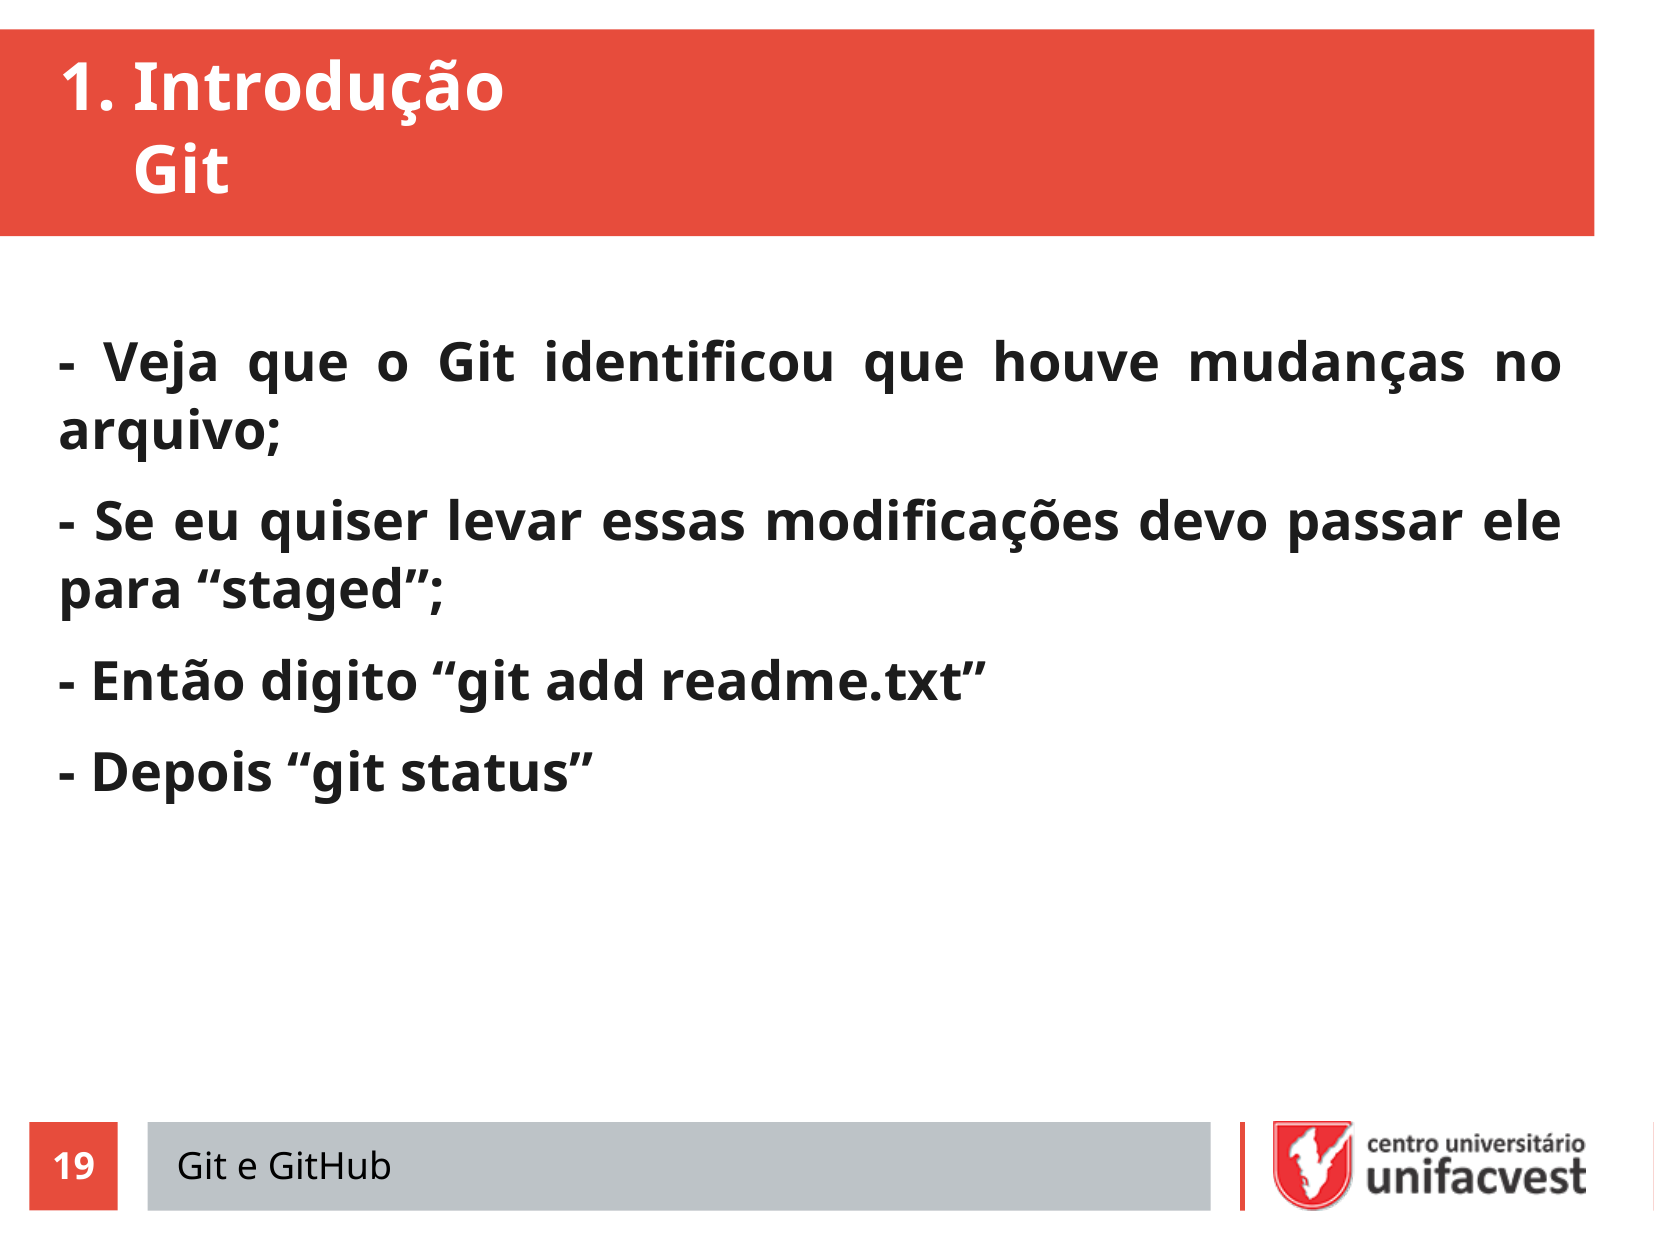

# 1. Introdução Git
- Veja que o Git identificou que houve mudanças no arquivo;
- Se eu quiser levar essas modificações devo passar ele para “staged”;
- Então digito “git add readme.txt”
- Depois “git status”
19
Git e GitHub